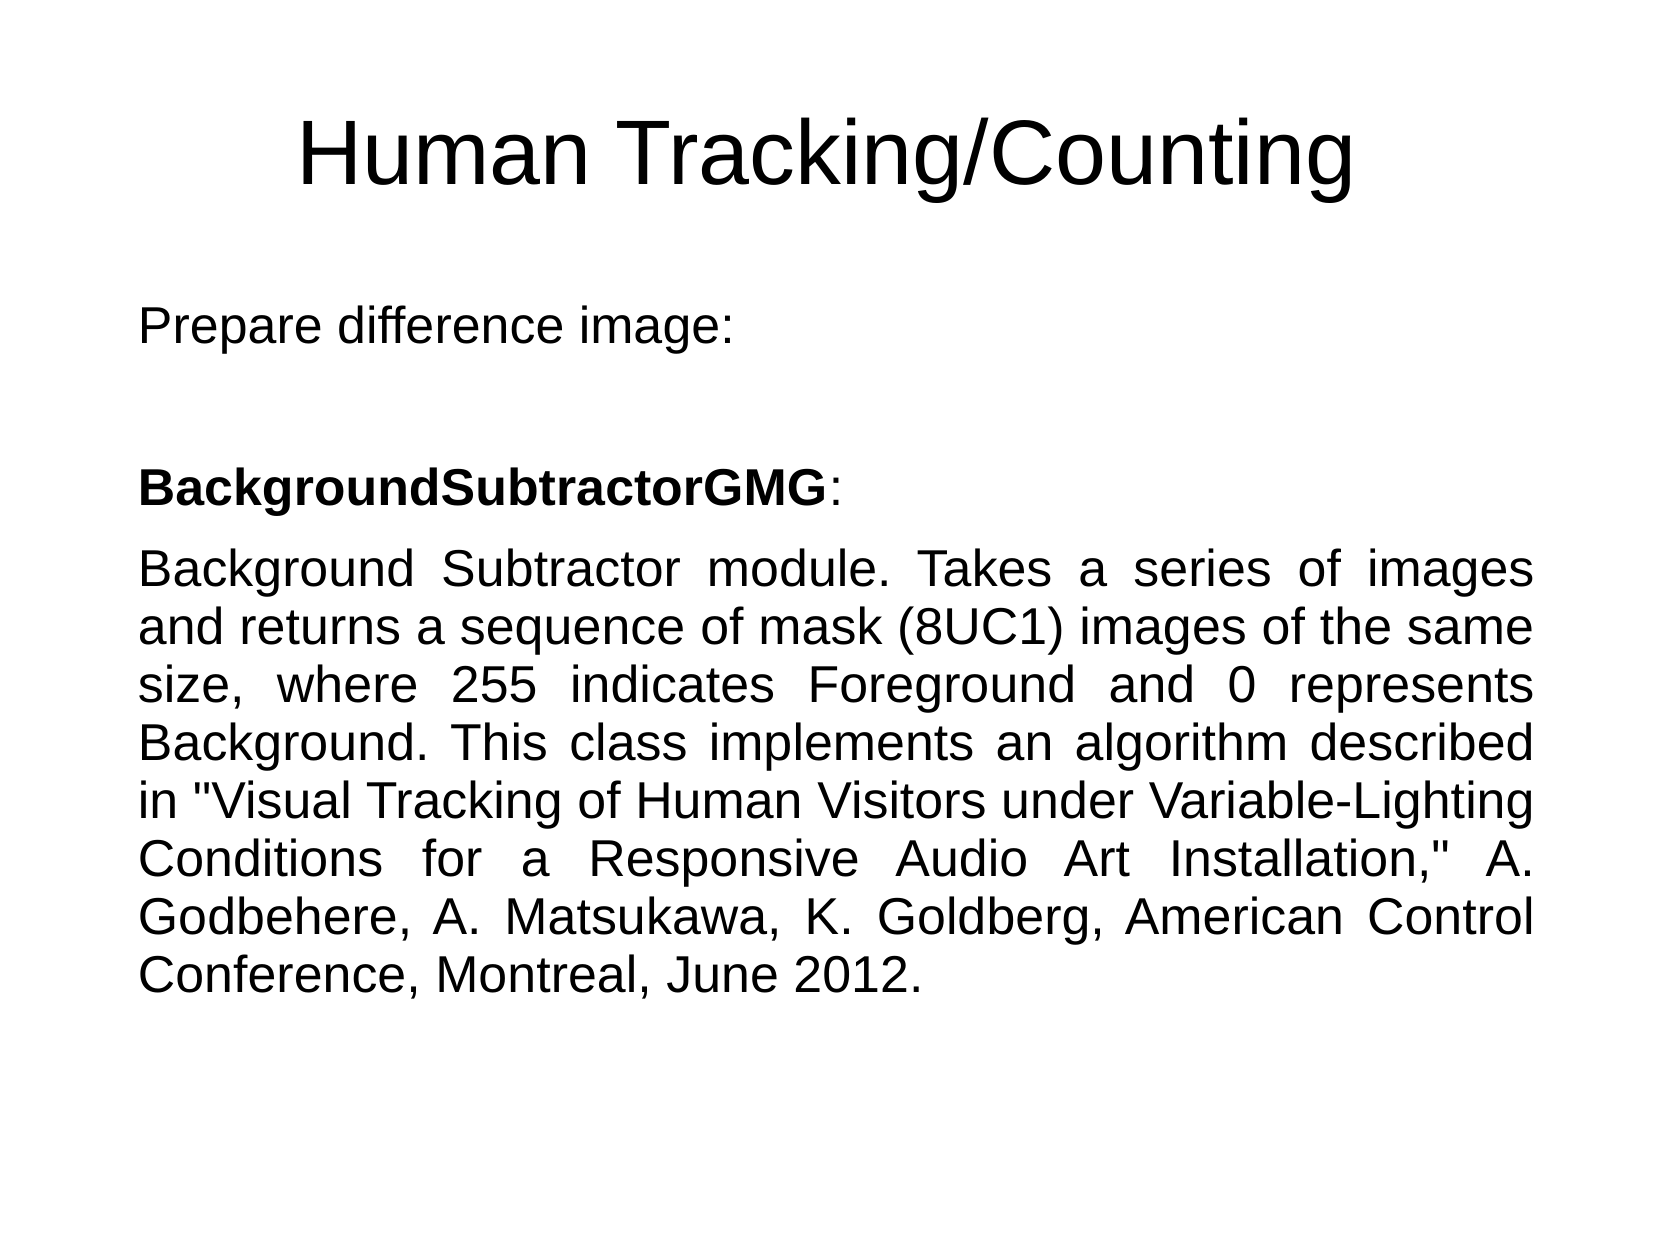

# Human Tracking/Counting
Prepare difference image:
BackgroundSubtractorGMG:
Background Subtractor module. Takes a series of images and returns a sequence of mask (8UC1) images of the same size, where 255 indicates Foreground and 0 represents Background. This class implements an algorithm described in "Visual Tracking of Human Visitors under Variable-Lighting Conditions for a Responsive Audio Art Installation," A. Godbehere, A. Matsukawa, K. Goldberg, American Control Conference, Montreal, June 2012.